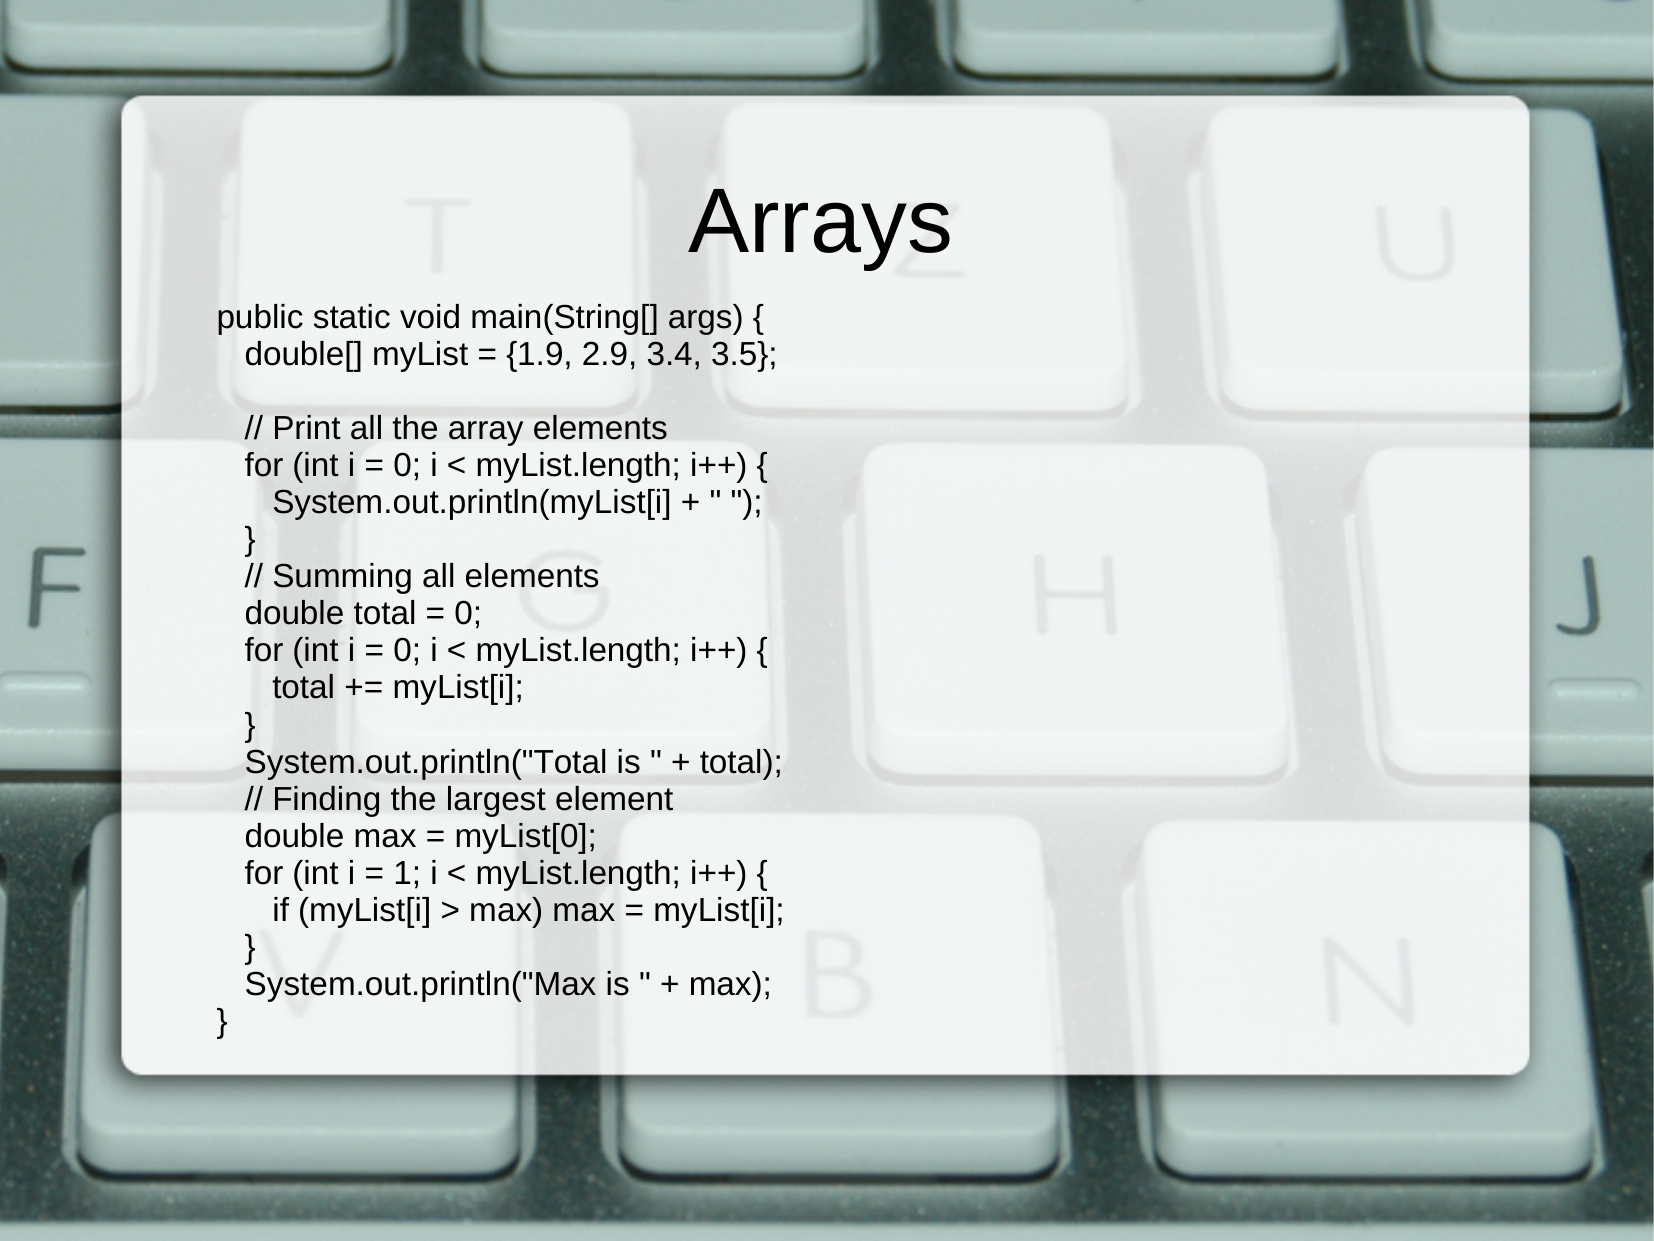

# Arrays
 public static void main(String[] args) {
 double[] myList = {1.9, 2.9, 3.4, 3.5};
 // Print all the array elements
 for (int i = 0; i < myList.length; i++) {
 System.out.println(myList[i] + " ");
 }
 // Summing all elements
 double total = 0;
 for (int i = 0; i < myList.length; i++) {
 total += myList[i];
 }
 System.out.println("Total is " + total);
 // Finding the largest element
 double max = myList[0];
 for (int i = 1; i < myList.length; i++) {
 if (myList[i] > max) max = myList[i];
 }
 System.out.println("Max is " + max);
 }